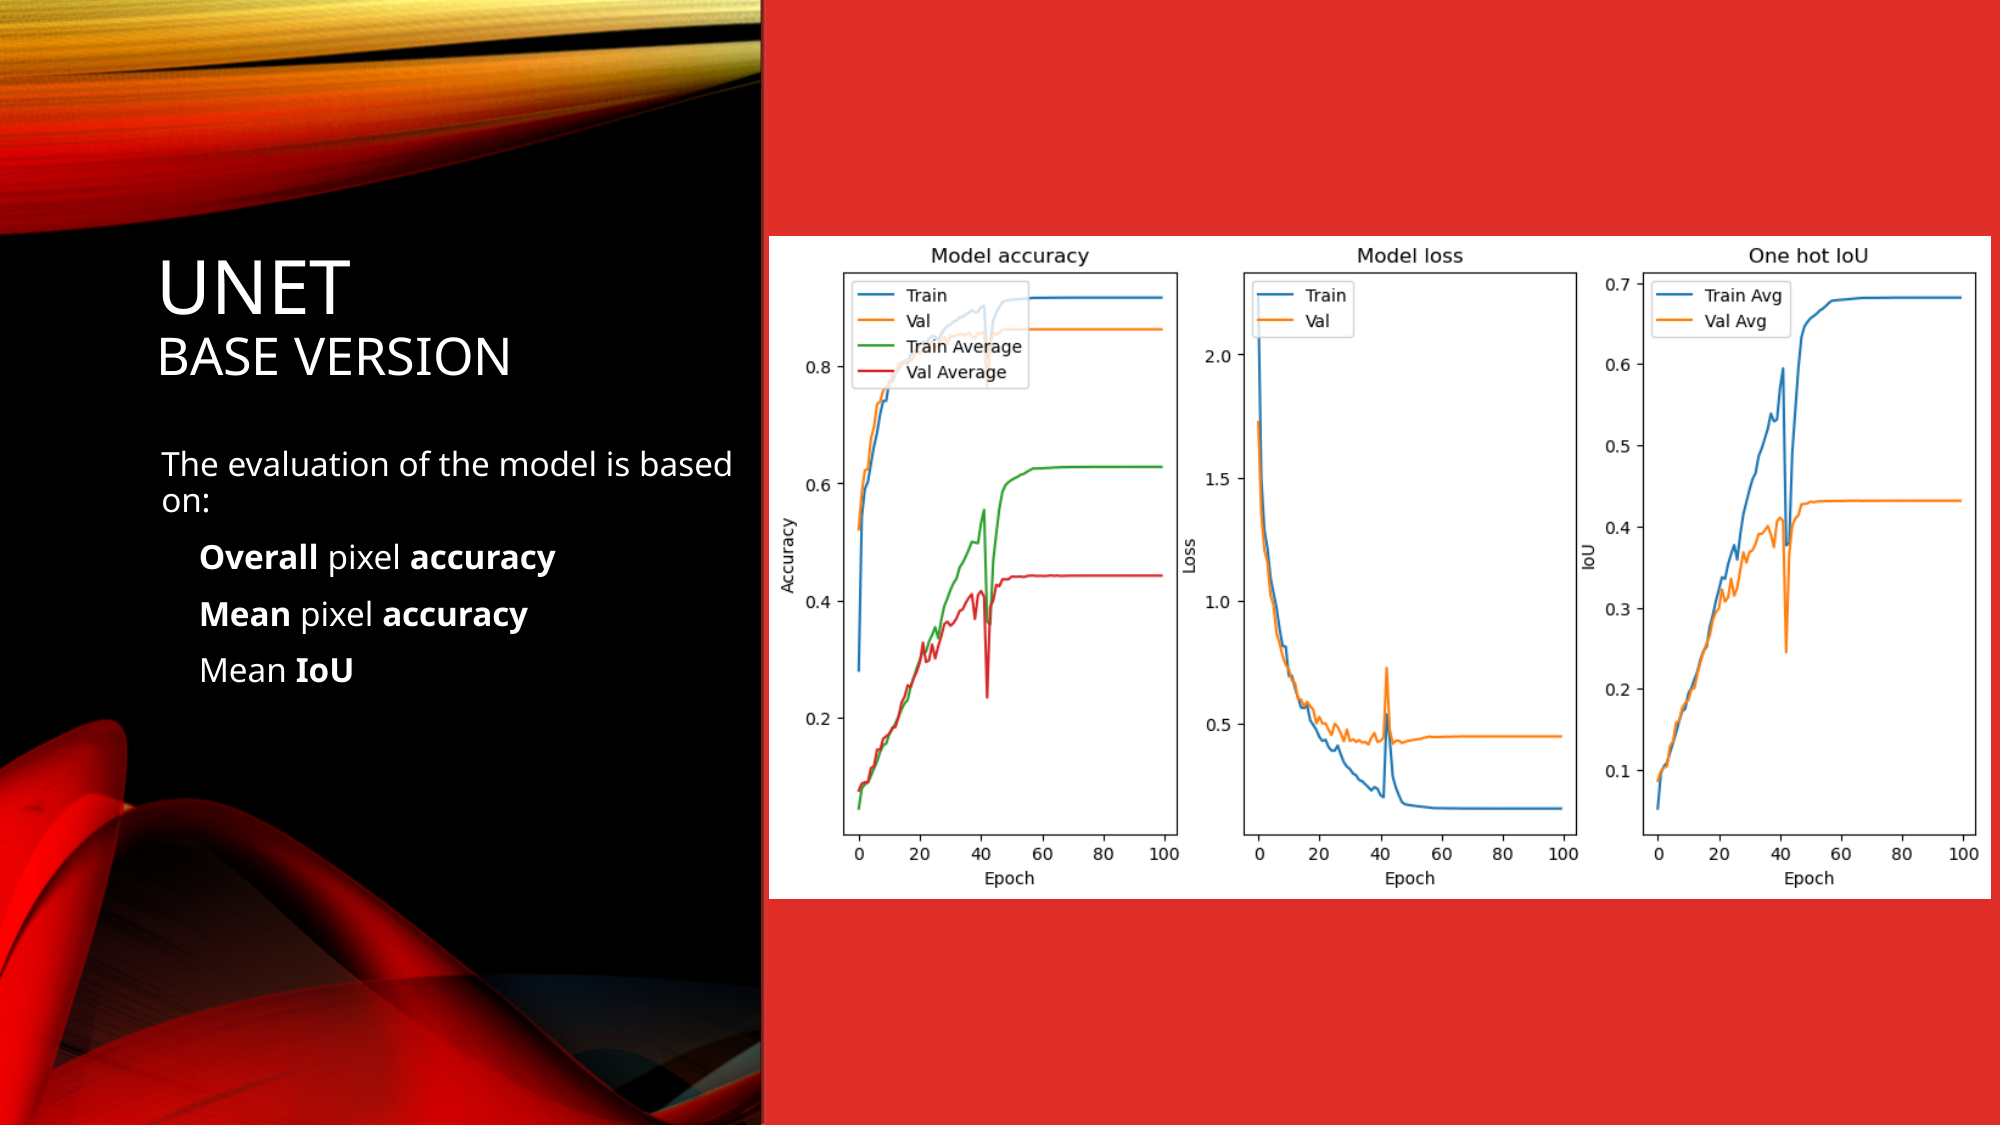

Unet
Base version
# The evaluation of the model is based on:
Overall pixel accuracy
Mean pixel accuracy
Mean IoU